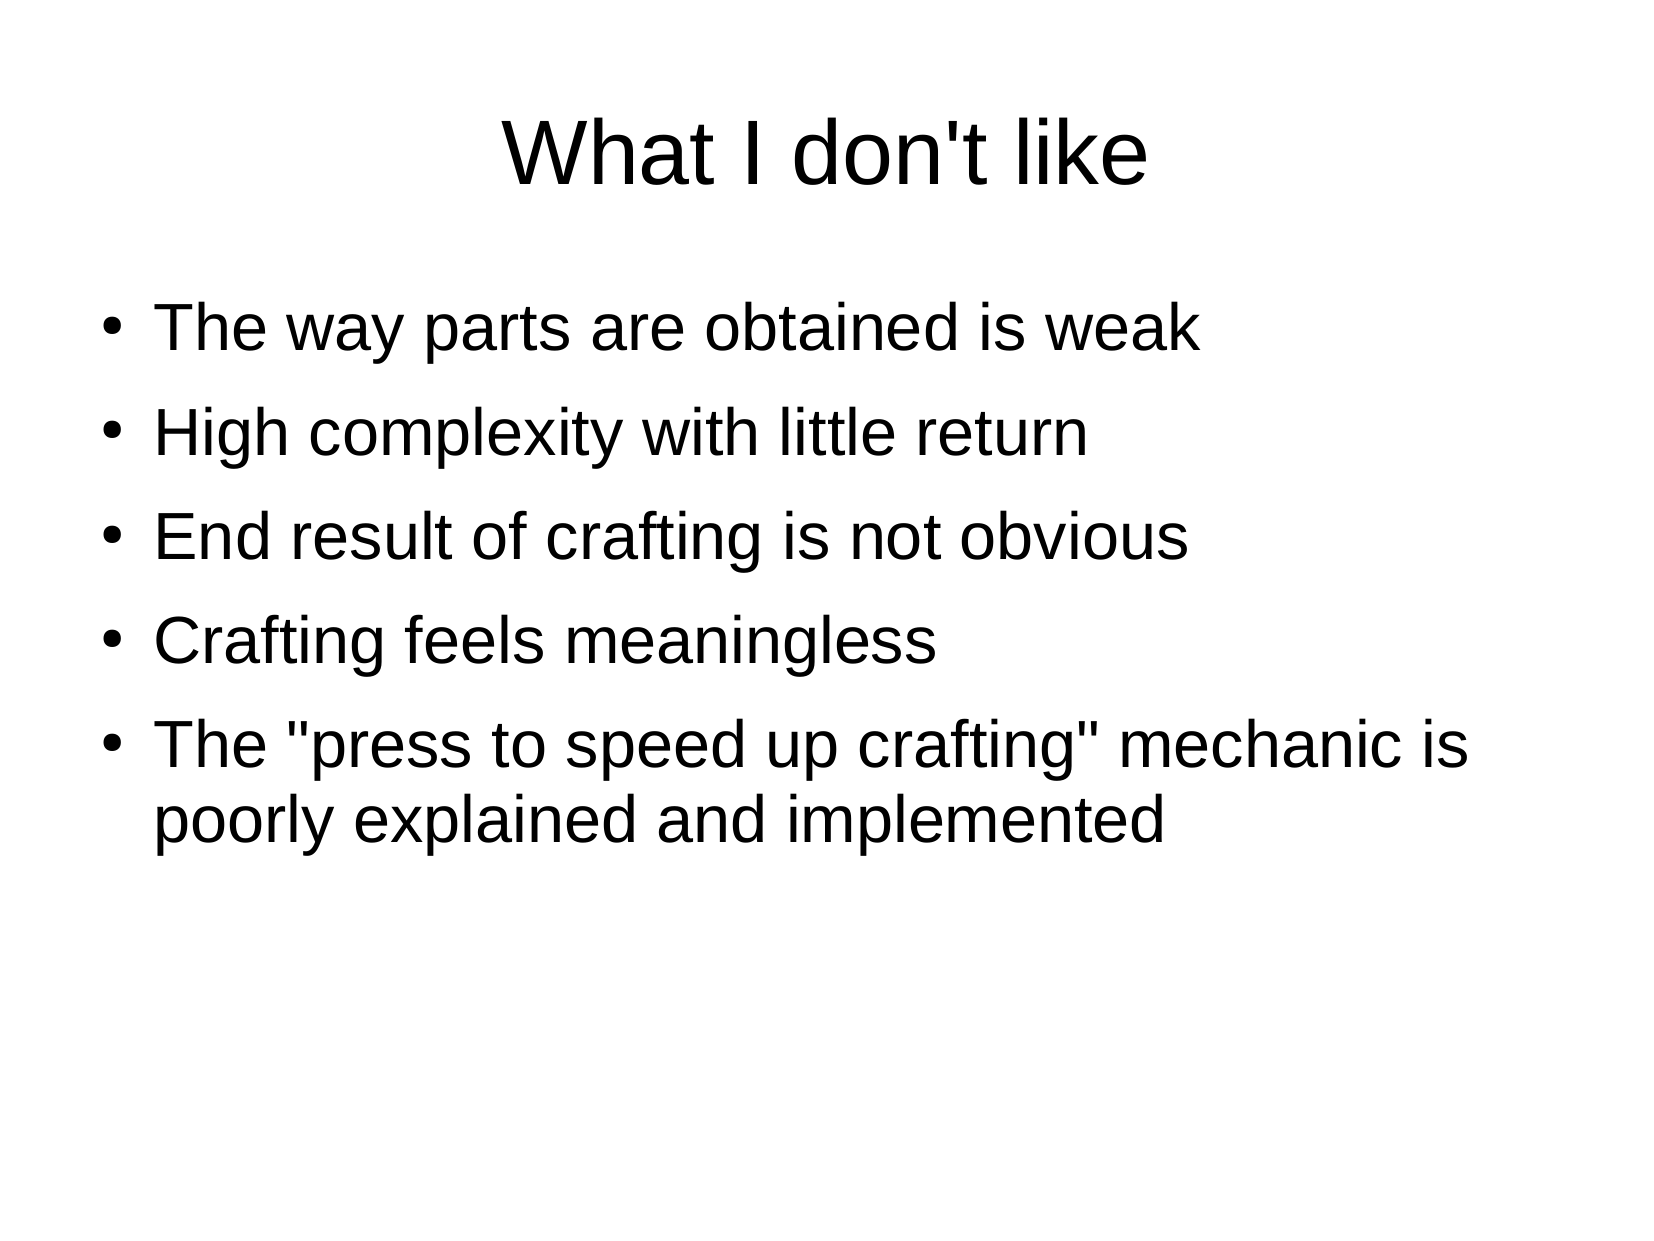

# What I don't like
The way parts are obtained is weak
High complexity with little return
End result of crafting is not obvious
Crafting feels meaningless
The "press to speed up crafting" mechanic is poorly explained and implemented